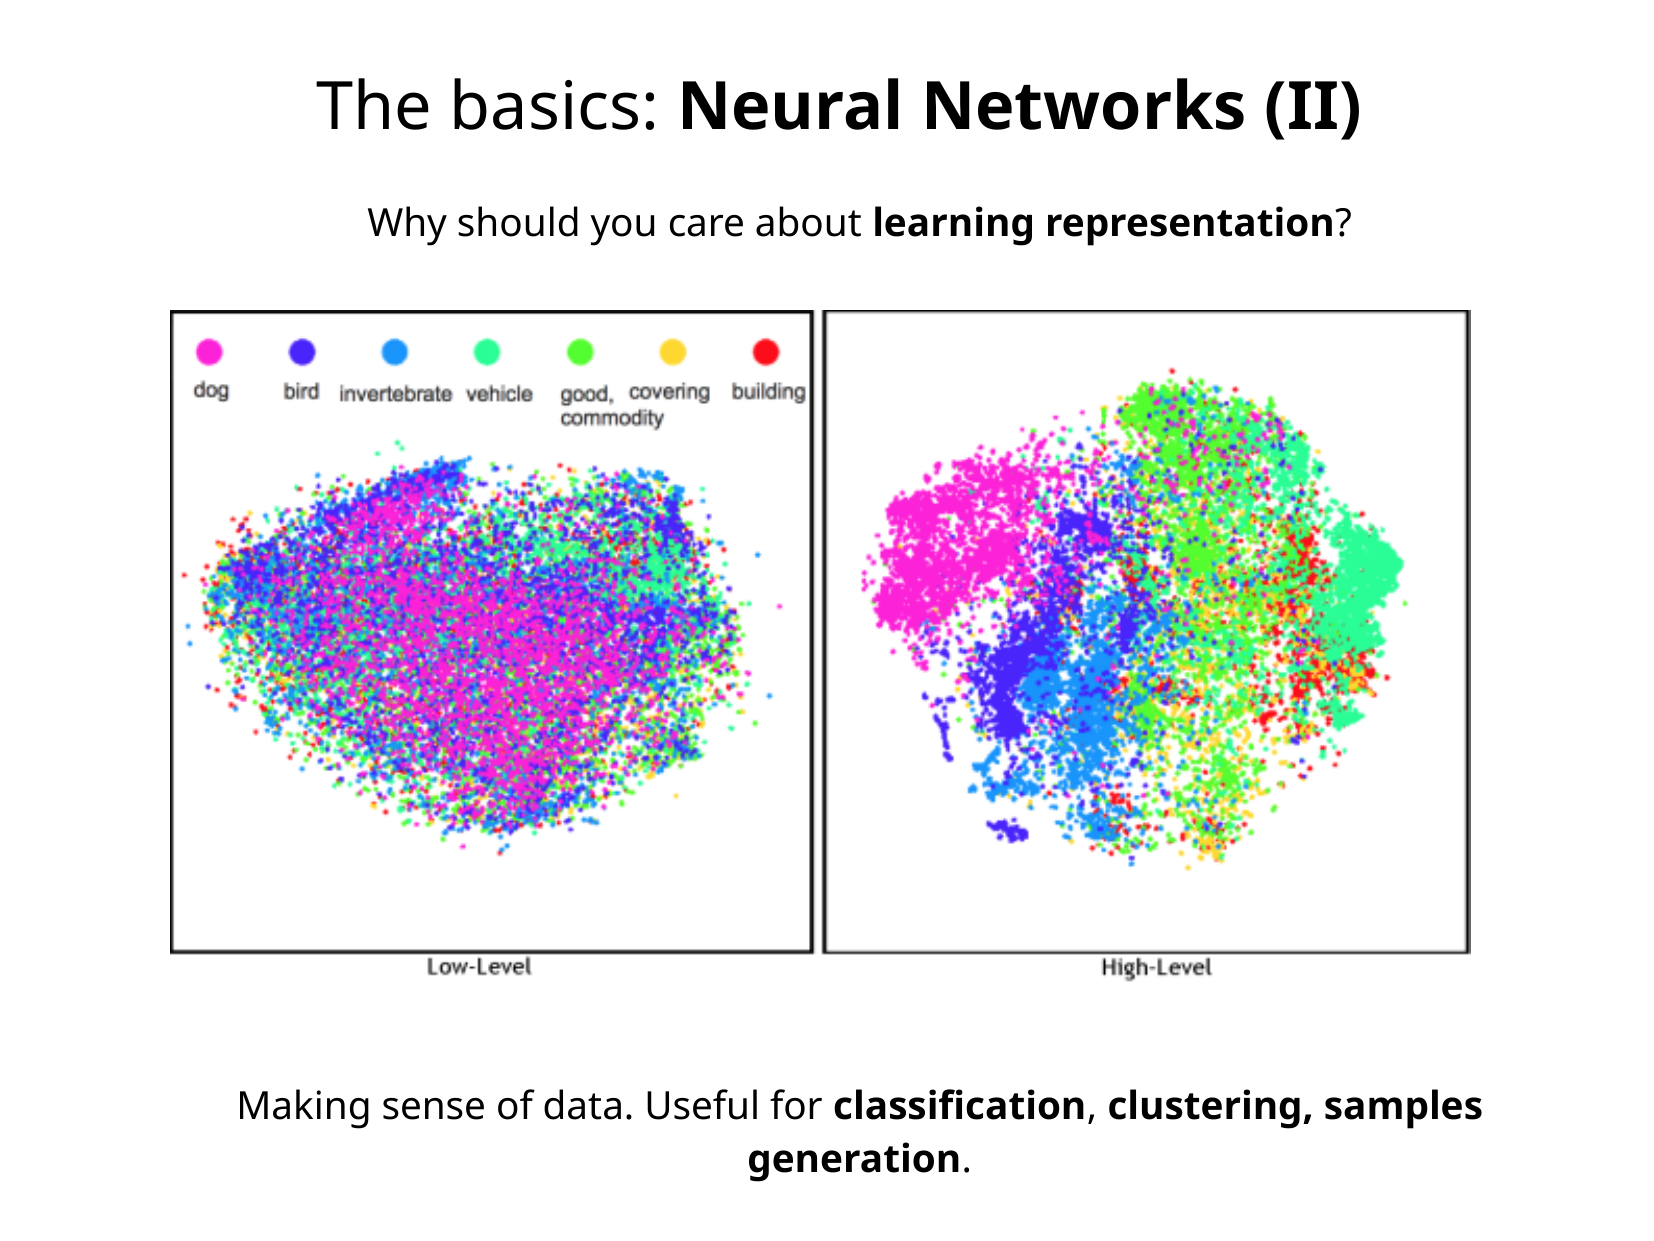

# The basics: Neural Networks (II)
Why should you care about learning representation?
Making sense of data. Useful for classification, clustering, samples generation.